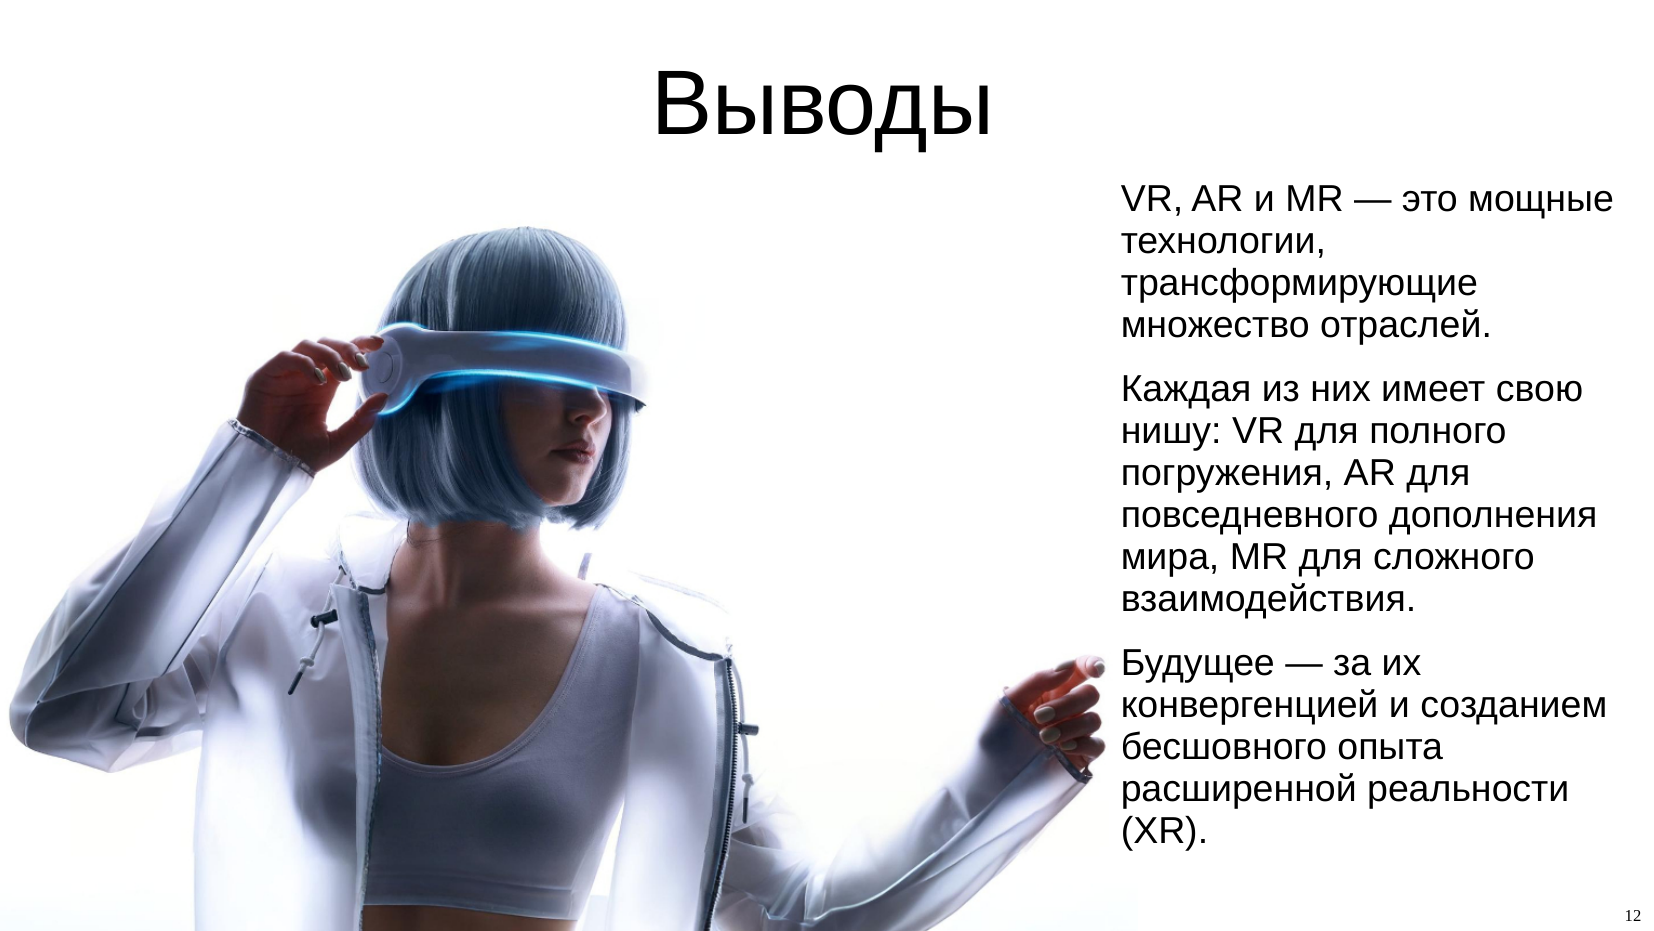

# Выводы
VR, AR и MR — это мощные технологии, трансформирующие множество отраслей.
Каждая из них имеет свою нишу: VR для полного погружения, AR для повседневного дополнения мира, MR для сложного взаимодействия.
Будущее — за их конвергенцией и созданием бесшовного опыта расширенной реальности (XR).
12